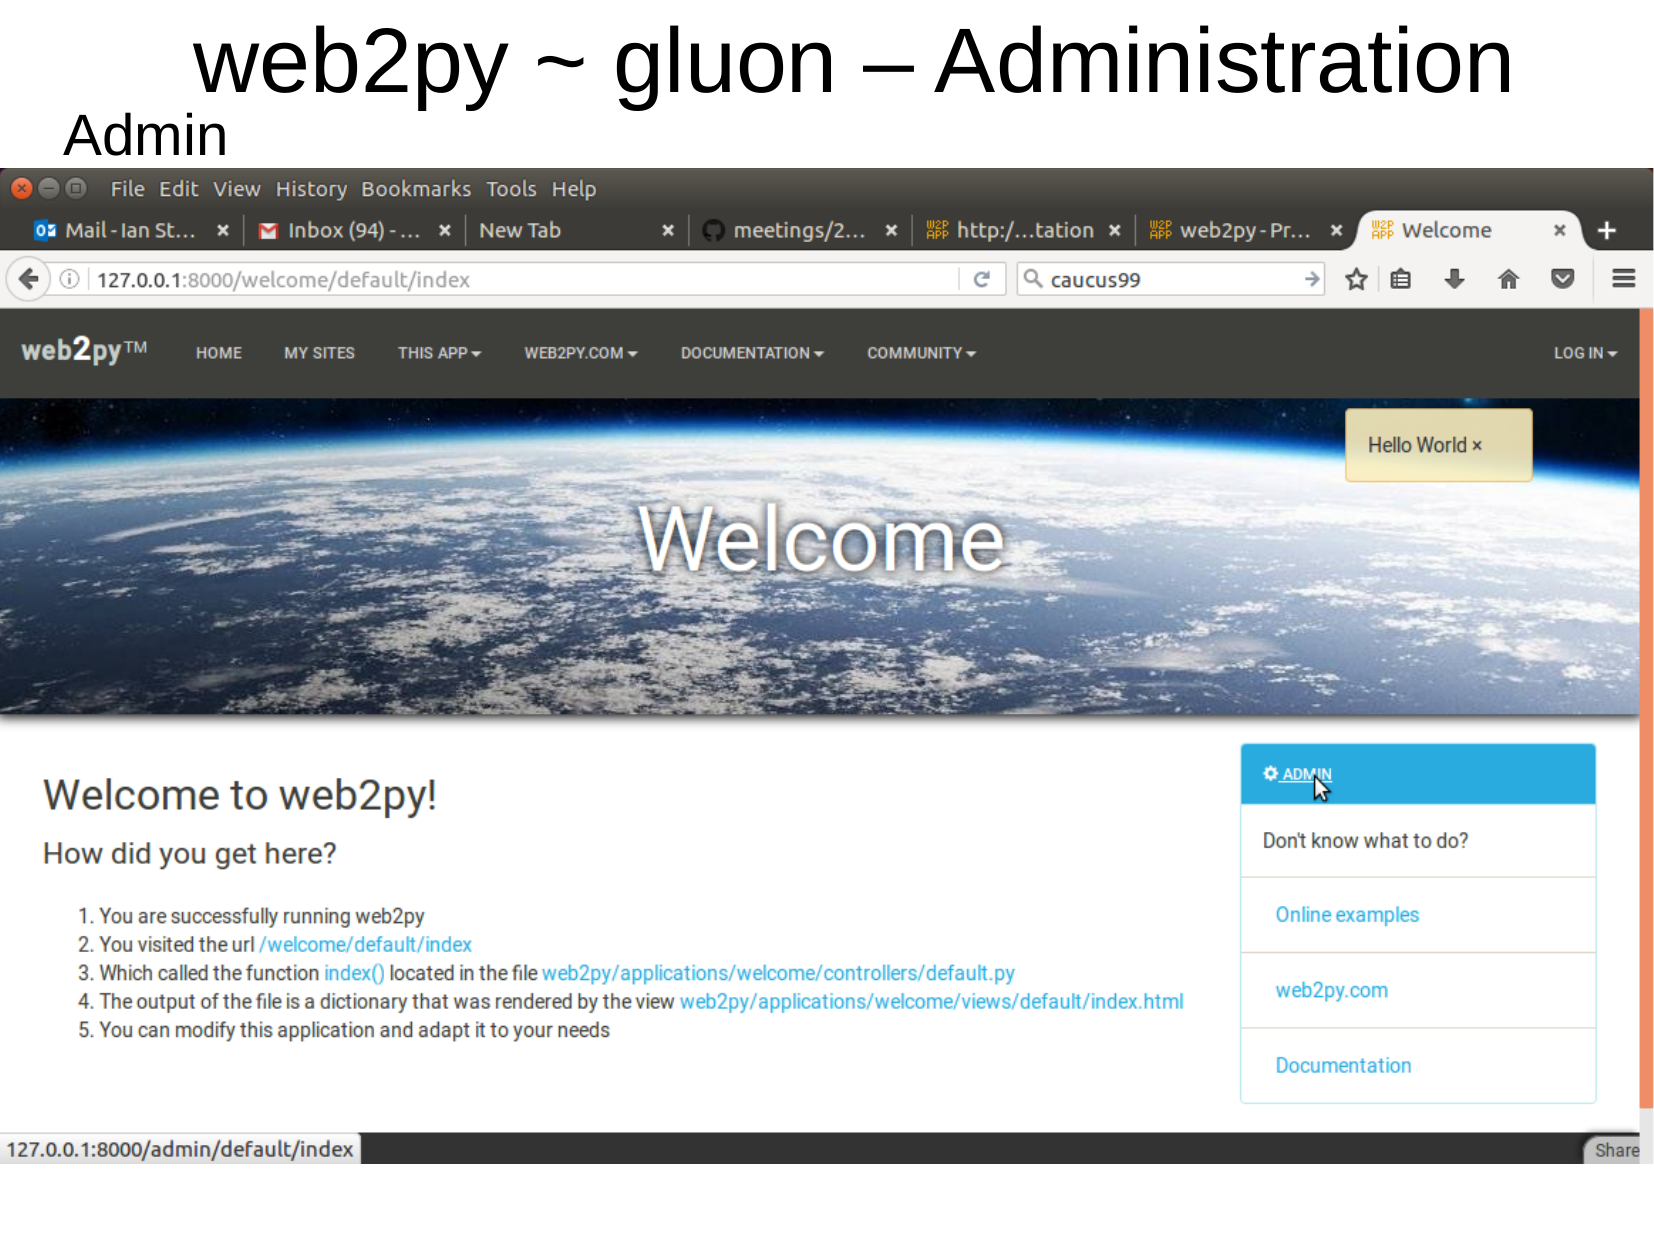

# web2py ~ gluon – Administration
Admin